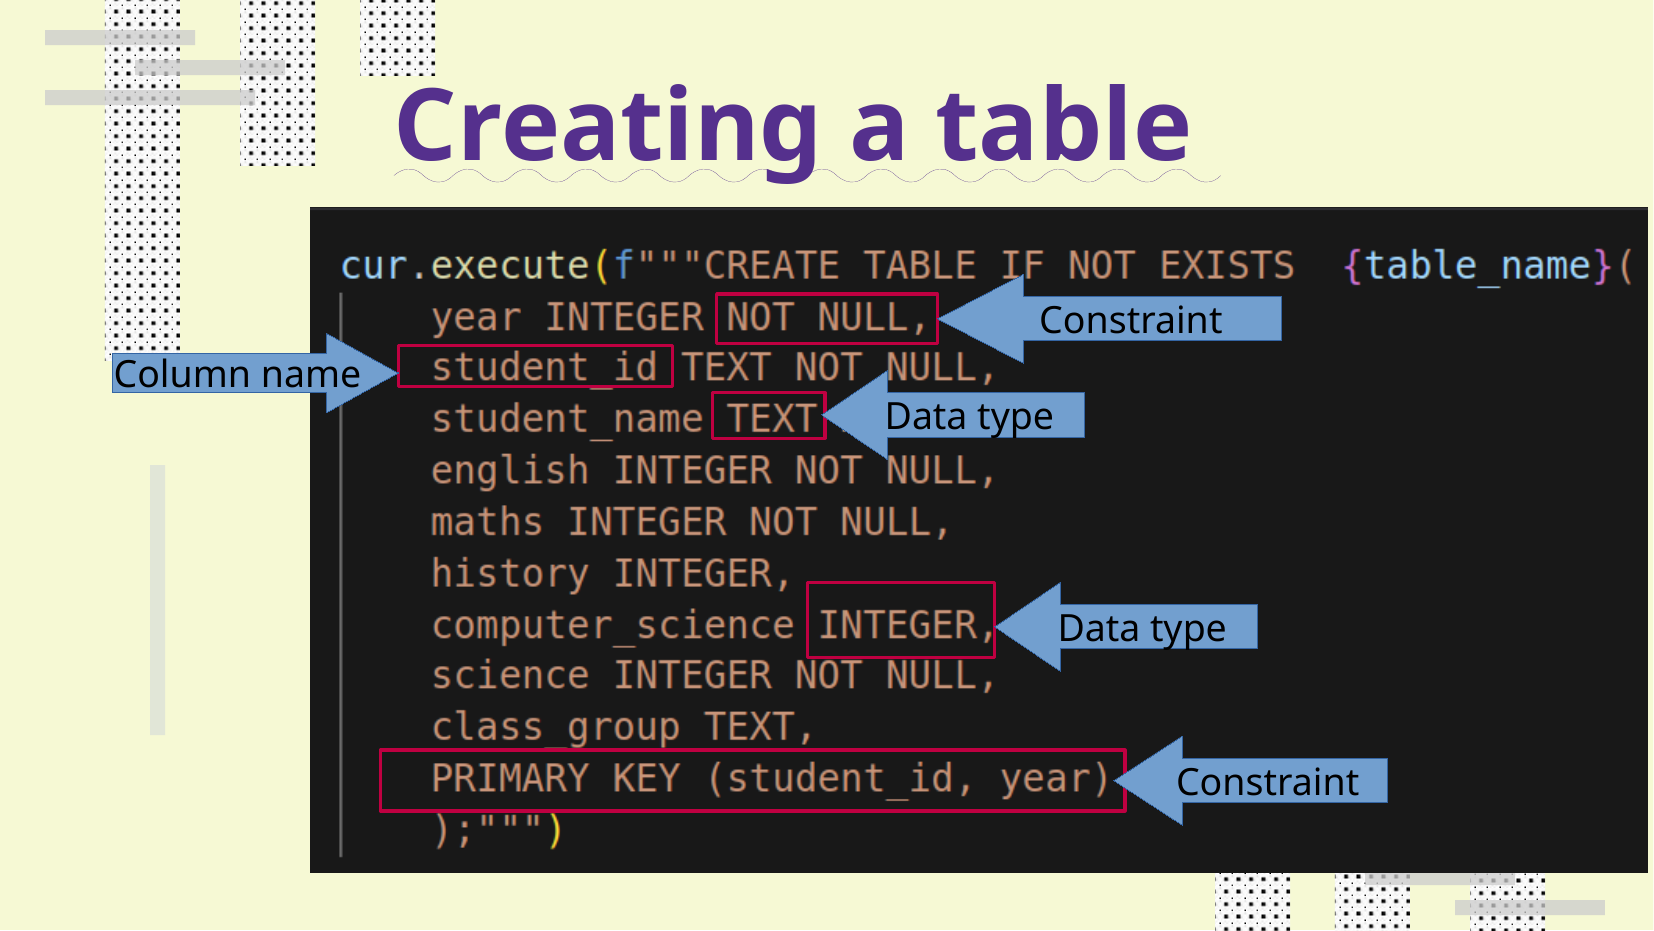

# Creating a table
Constraint
Column name
Data type
Data type
Constraint